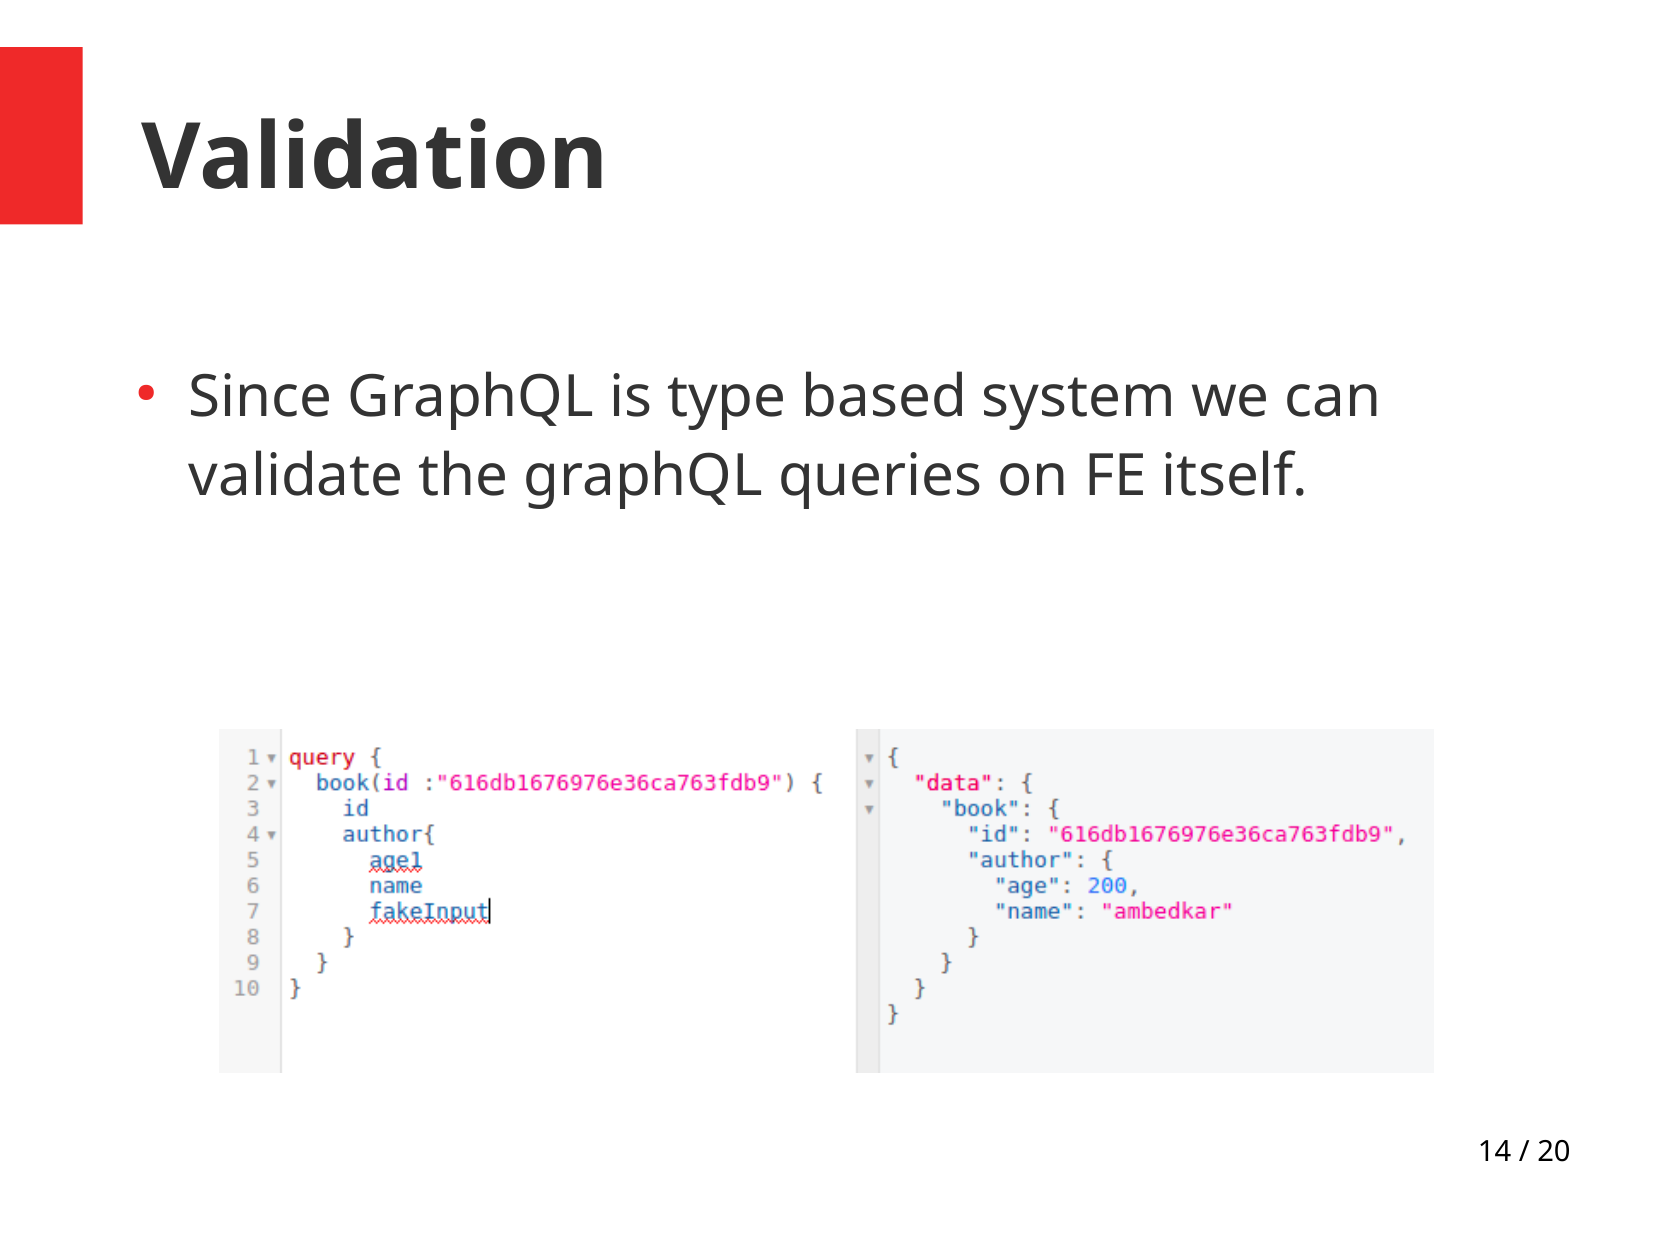

# Validation
Since GraphQL is type based system we can validate the graphQL queries on FE itself.
14